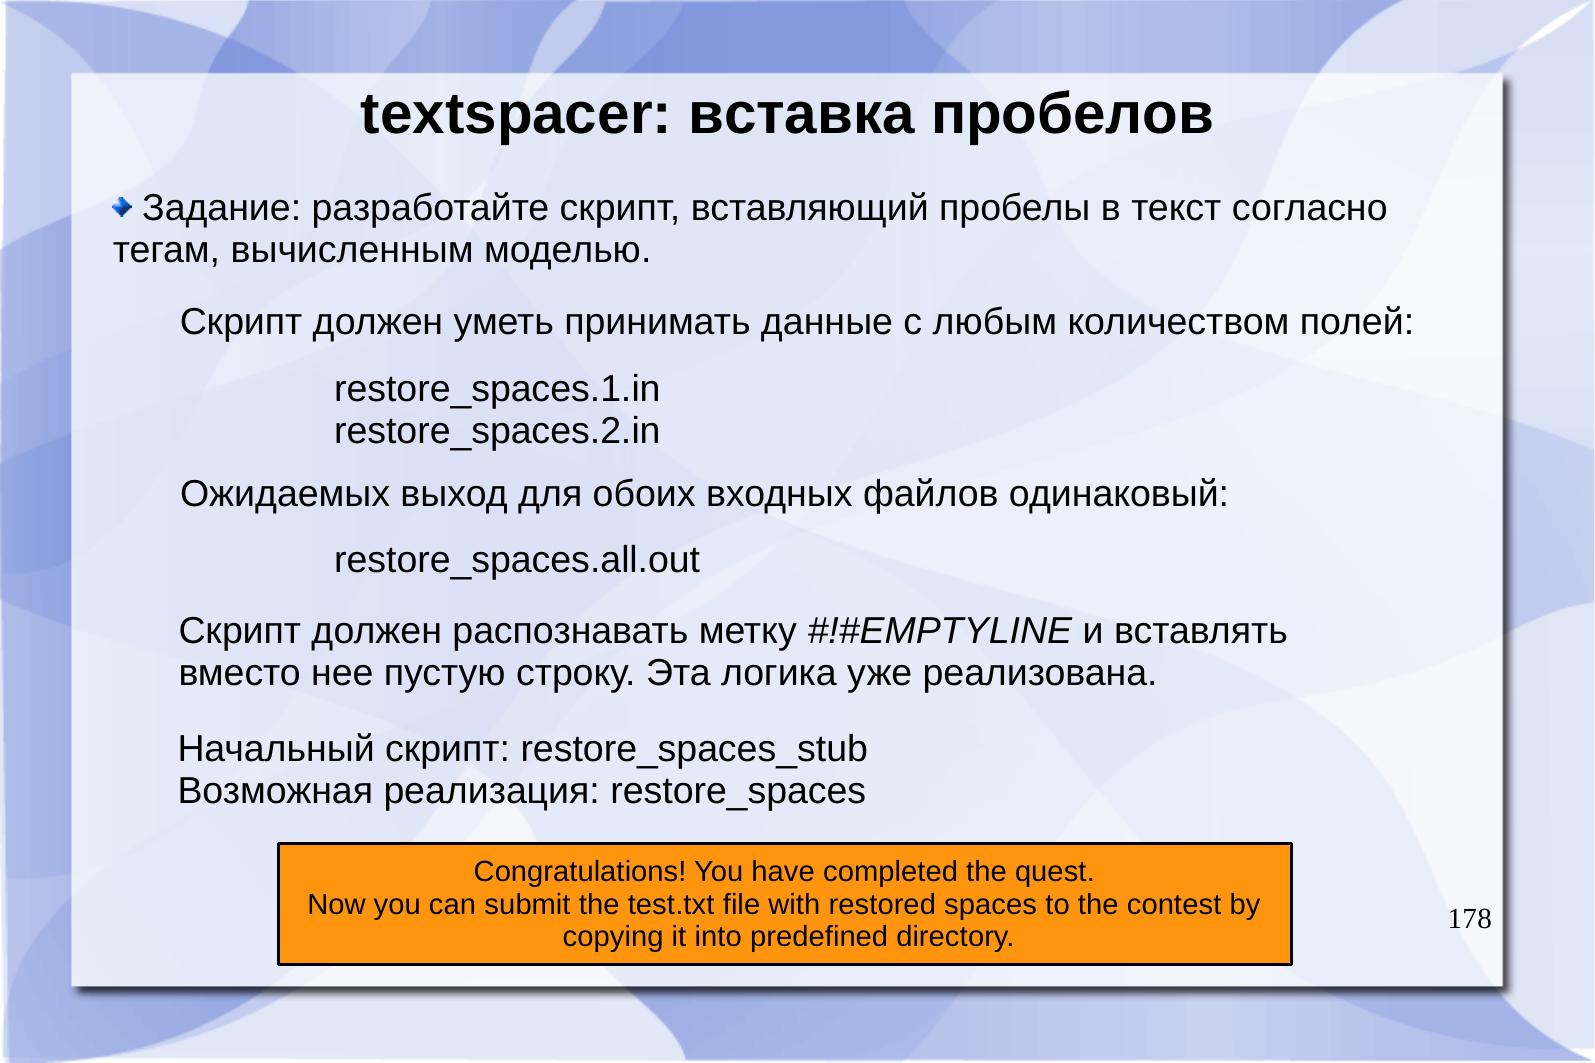

# textspacer: вставка пробелов
 Задание: разработайте скрипт, вставляющий пробелы в текст согласно тегам, вычисленным моделью.
Скрипт должен уметь принимать данные с любым количеством полей:
restore_spaces.1.in
restore_spaces.2.in
Ожидаемых выход для обоих входных файлов одинаковый:
restore_spaces.all.out
Скрипт должен распознавать метку #!#EMPTYLINE и вставлять вместо нее пустую строку. Эта логика уже реализована.
Начальный скрипт: restore_spaces_stub
Возможная реализация: restore_spaces
Congratulations! You have completed the quest.
Now you can submit the test.txt file with restored spaces to the contest by
 copying it into predefined directory.
178